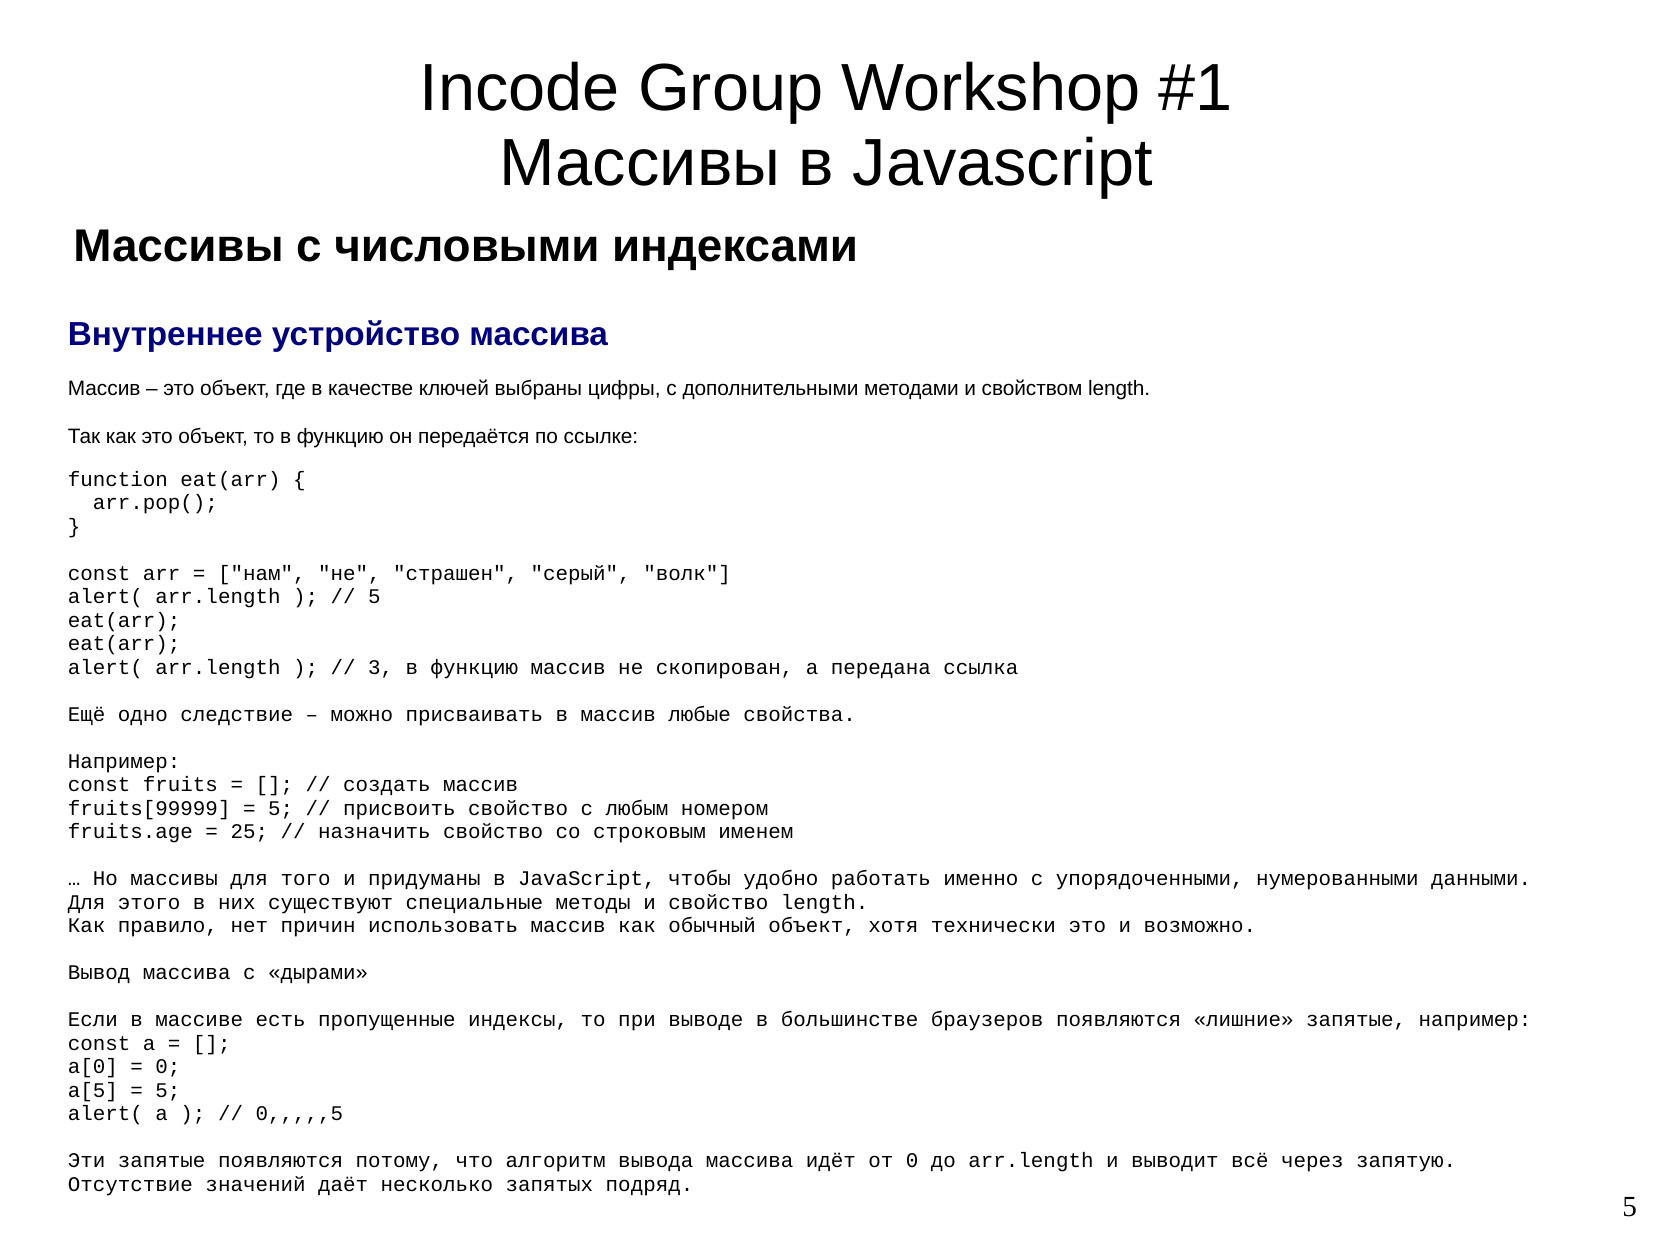

# Incode Group Workshop #1 Массивы в Javascript
Массивы с числовыми индексами
Внутреннее устройство массива
Массив – это объект, где в качестве ключей выбраны цифры, с дополнительными методами и свойством length.
Так как это объект, то в функцию он передаётся по ссылке:
function eat(arr) {
 arr.pop();
}
const arr = ["нам", "не", "страшен", "серый", "волк"]
alert( arr.length ); // 5
eat(arr);
eat(arr);
alert( arr.length ); // 3, в функцию массив не скопирован, а передана ссылка
Ещё одно следствие – можно присваивать в массив любые свойства.
Например:
const fruits = []; // создать массив
fruits[99999] = 5; // присвоить свойство с любым номером
fruits.age = 25; // назначить свойство со строковым именем
… Но массивы для того и придуманы в JavaScript, чтобы удобно работать именно с упорядоченными, нумерованными данными.
Для этого в них существуют специальные методы и свойство length.
Как правило, нет причин использовать массив как обычный объект, хотя технически это и возможно.
Вывод массива с «дырами»
Если в массиве есть пропущенные индексы, то при выводе в большинстве браузеров появляются «лишние» запятые, например:
const a = [];
a[0] = 0;
a[5] = 5;
alert( a ); // 0,,,,,5
Эти запятые появляются потому, что алгоритм вывода массива идёт от 0 до arr.length и выводит всё через запятую. Отсутствие значений даёт несколько запятых подряд.
5